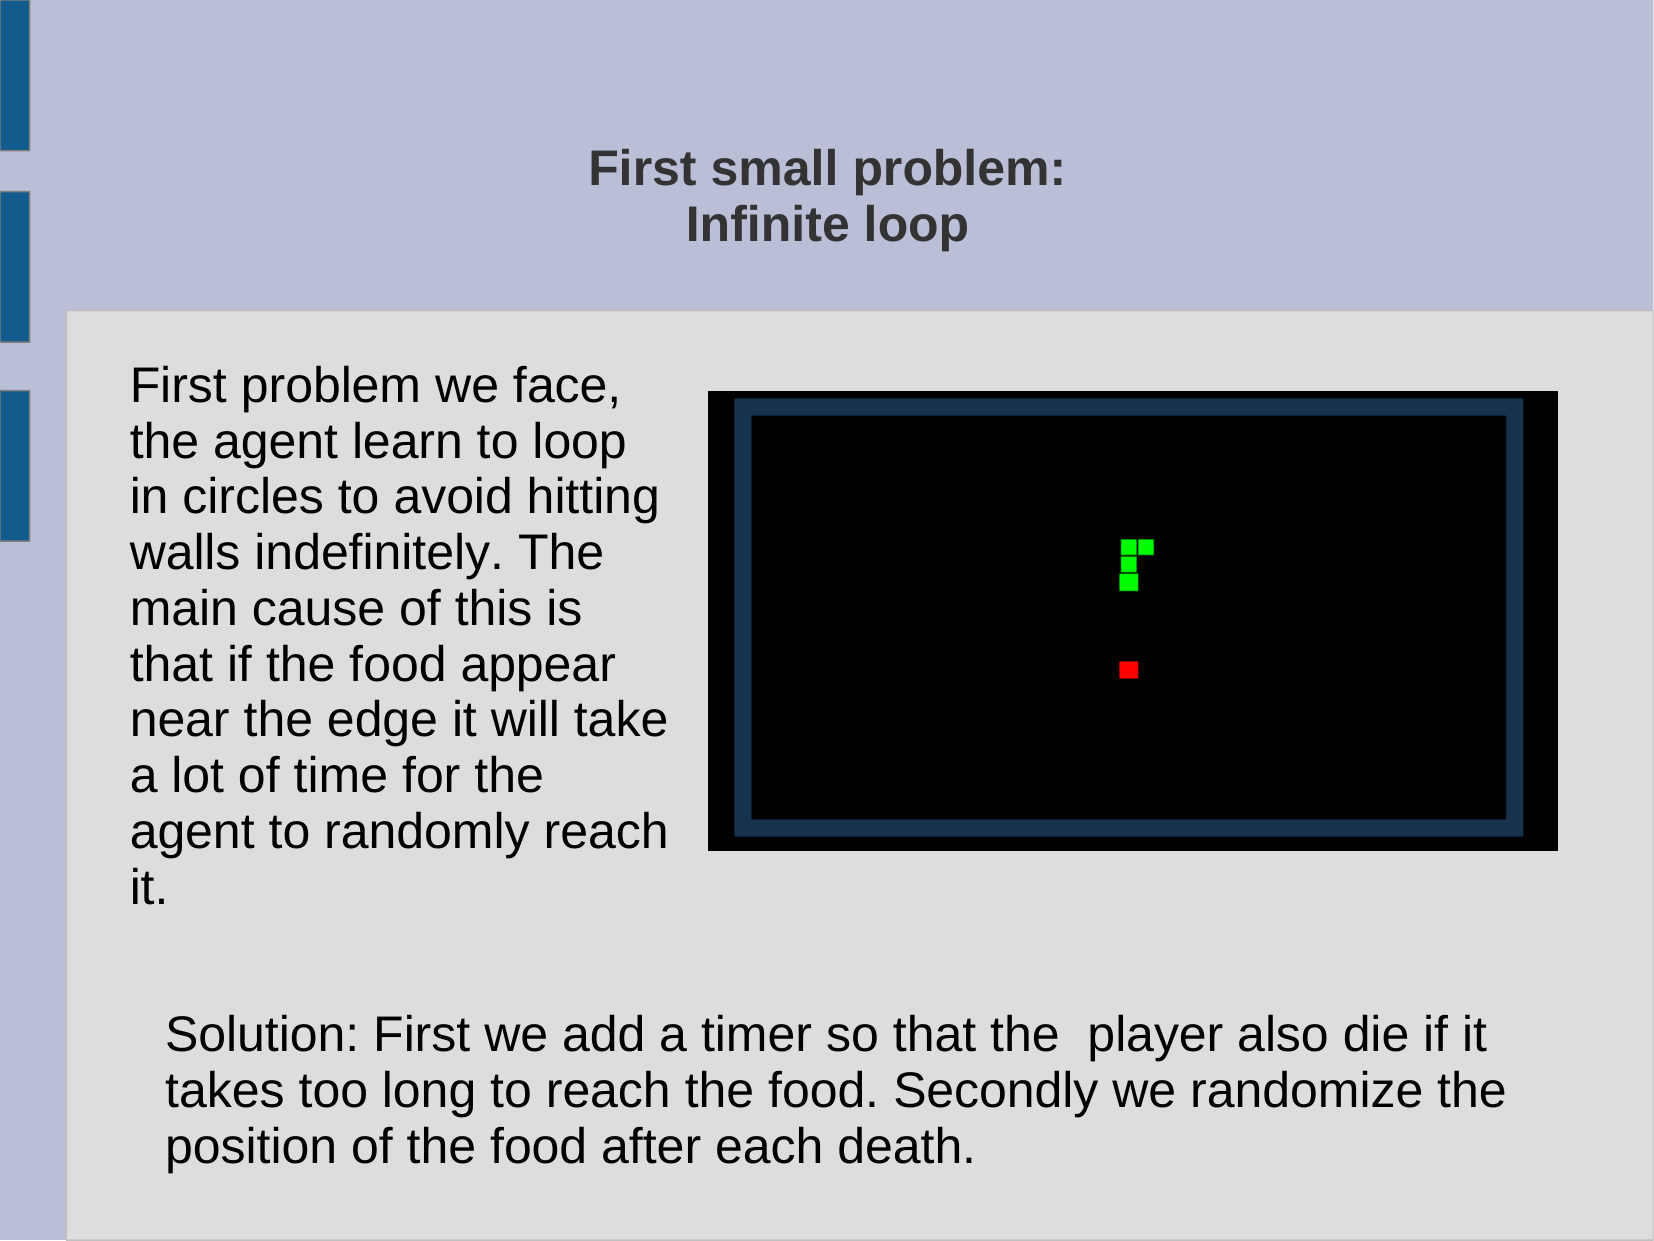

# First small problem: Infinite loop
First problem we face, the agent learn to loop in circles to avoid hitting walls indefinitely. The main cause of this is that if the food appear near the edge it will take a lot of time for the agent to randomly reach it.
Solution: First we add a timer so that the player also die if it takes too long to reach the food. Secondly we randomize the position of the food after each death.